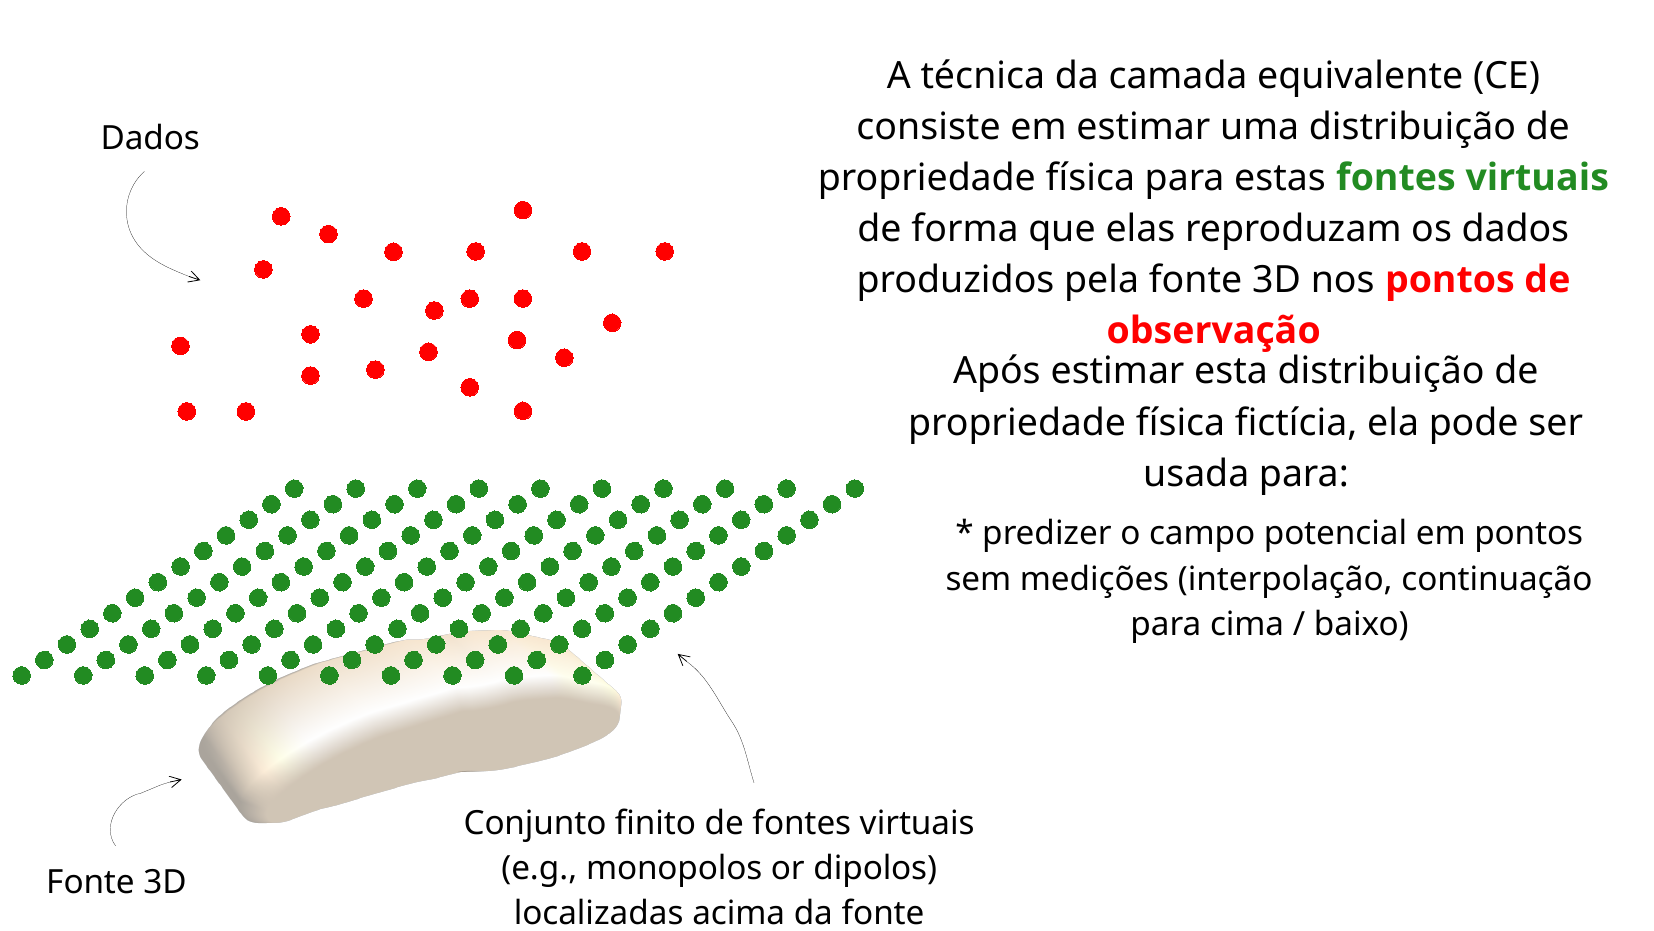

A técnica da camada equivalente (CE) consiste em estimar uma distribuição de propriedade física para estas fontes virtuais de forma que elas reproduzam os dados produzidos pela fonte 3D nos pontos de observação
Dados
Após estimar esta distribuição de propriedade física fictícia, ela pode ser usada para:
* predizer o campo potencial em pontos sem medições (interpolação, continuação para cima / baixo)
Conjunto finito de fontes virtuais (e.g., monopolos or dipolos) localizadas acima da fonte
Fonte 3D